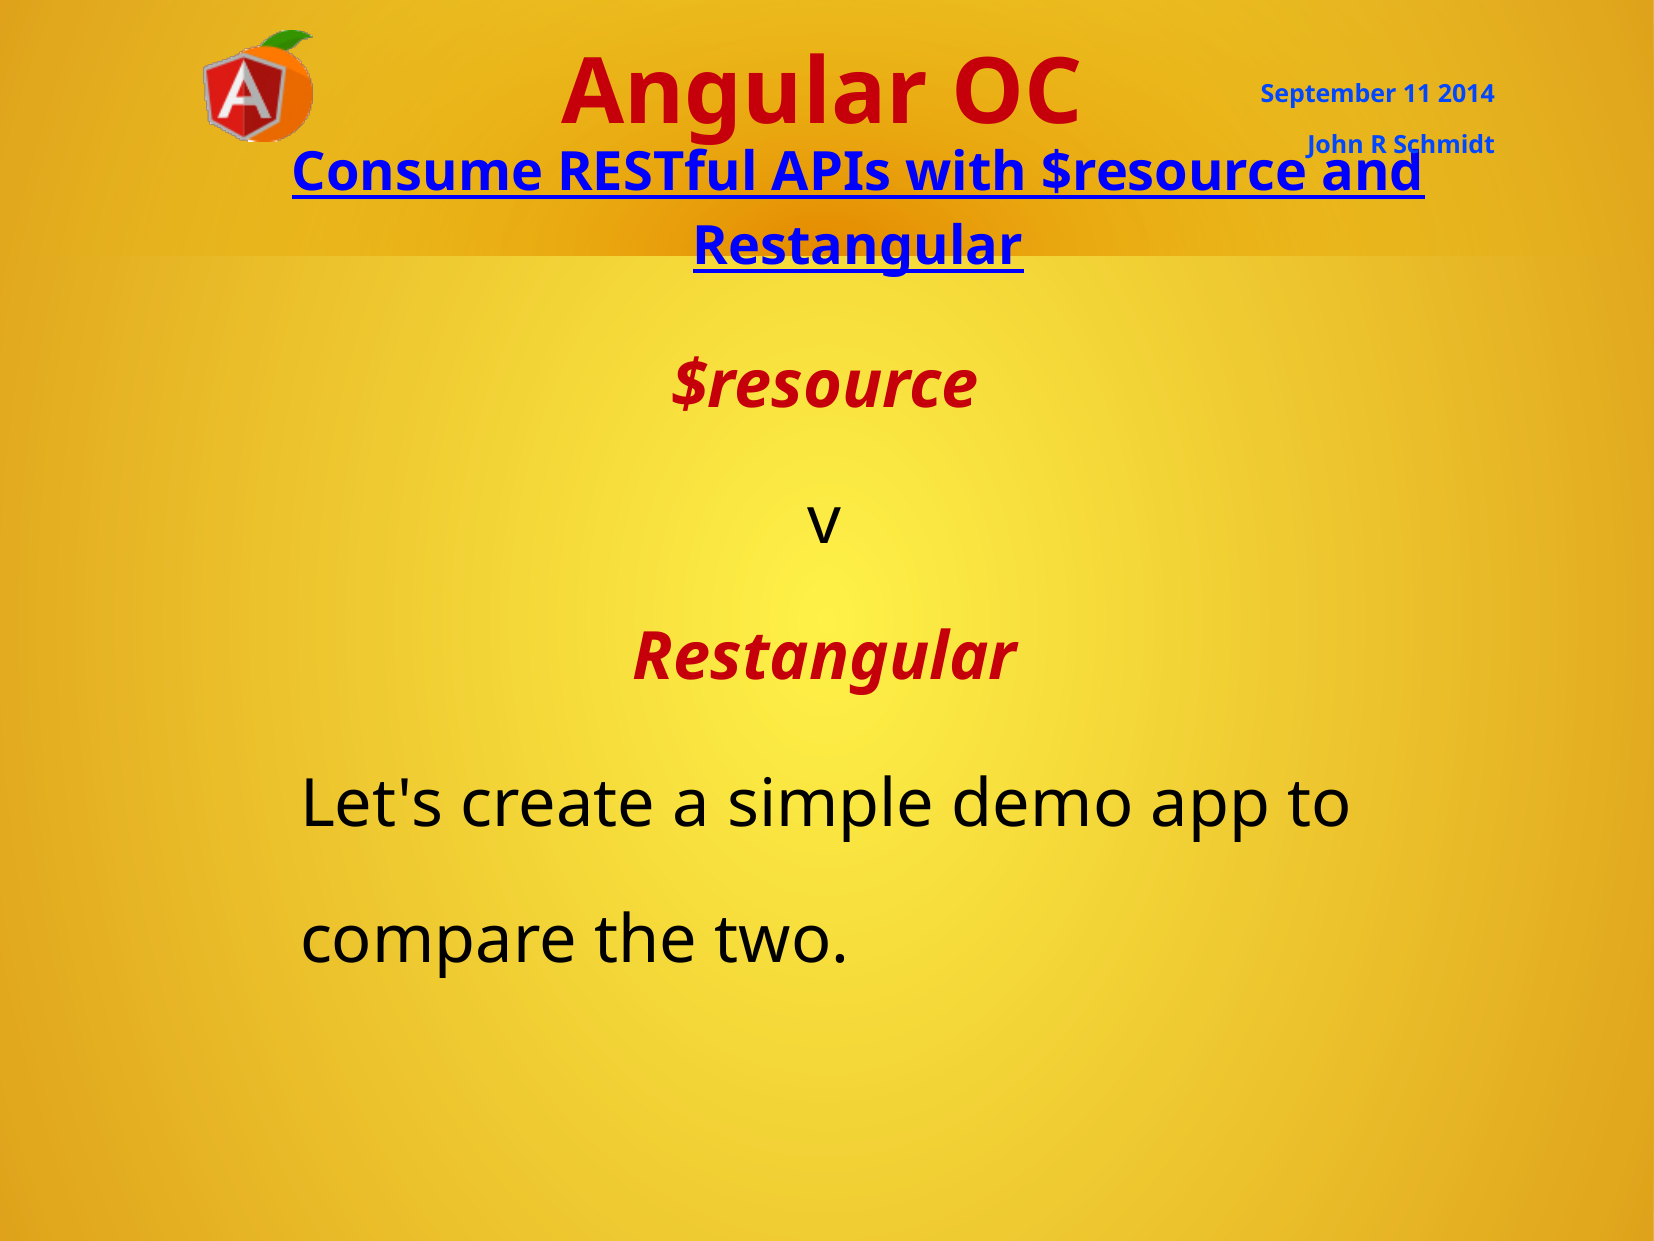

Angular OC
September 11 2014
John R Schmidt
Consume RESTful APIs with $resource and Restangular
# $resource
v
Restangular
Let's create a simple demo app to compare the two.